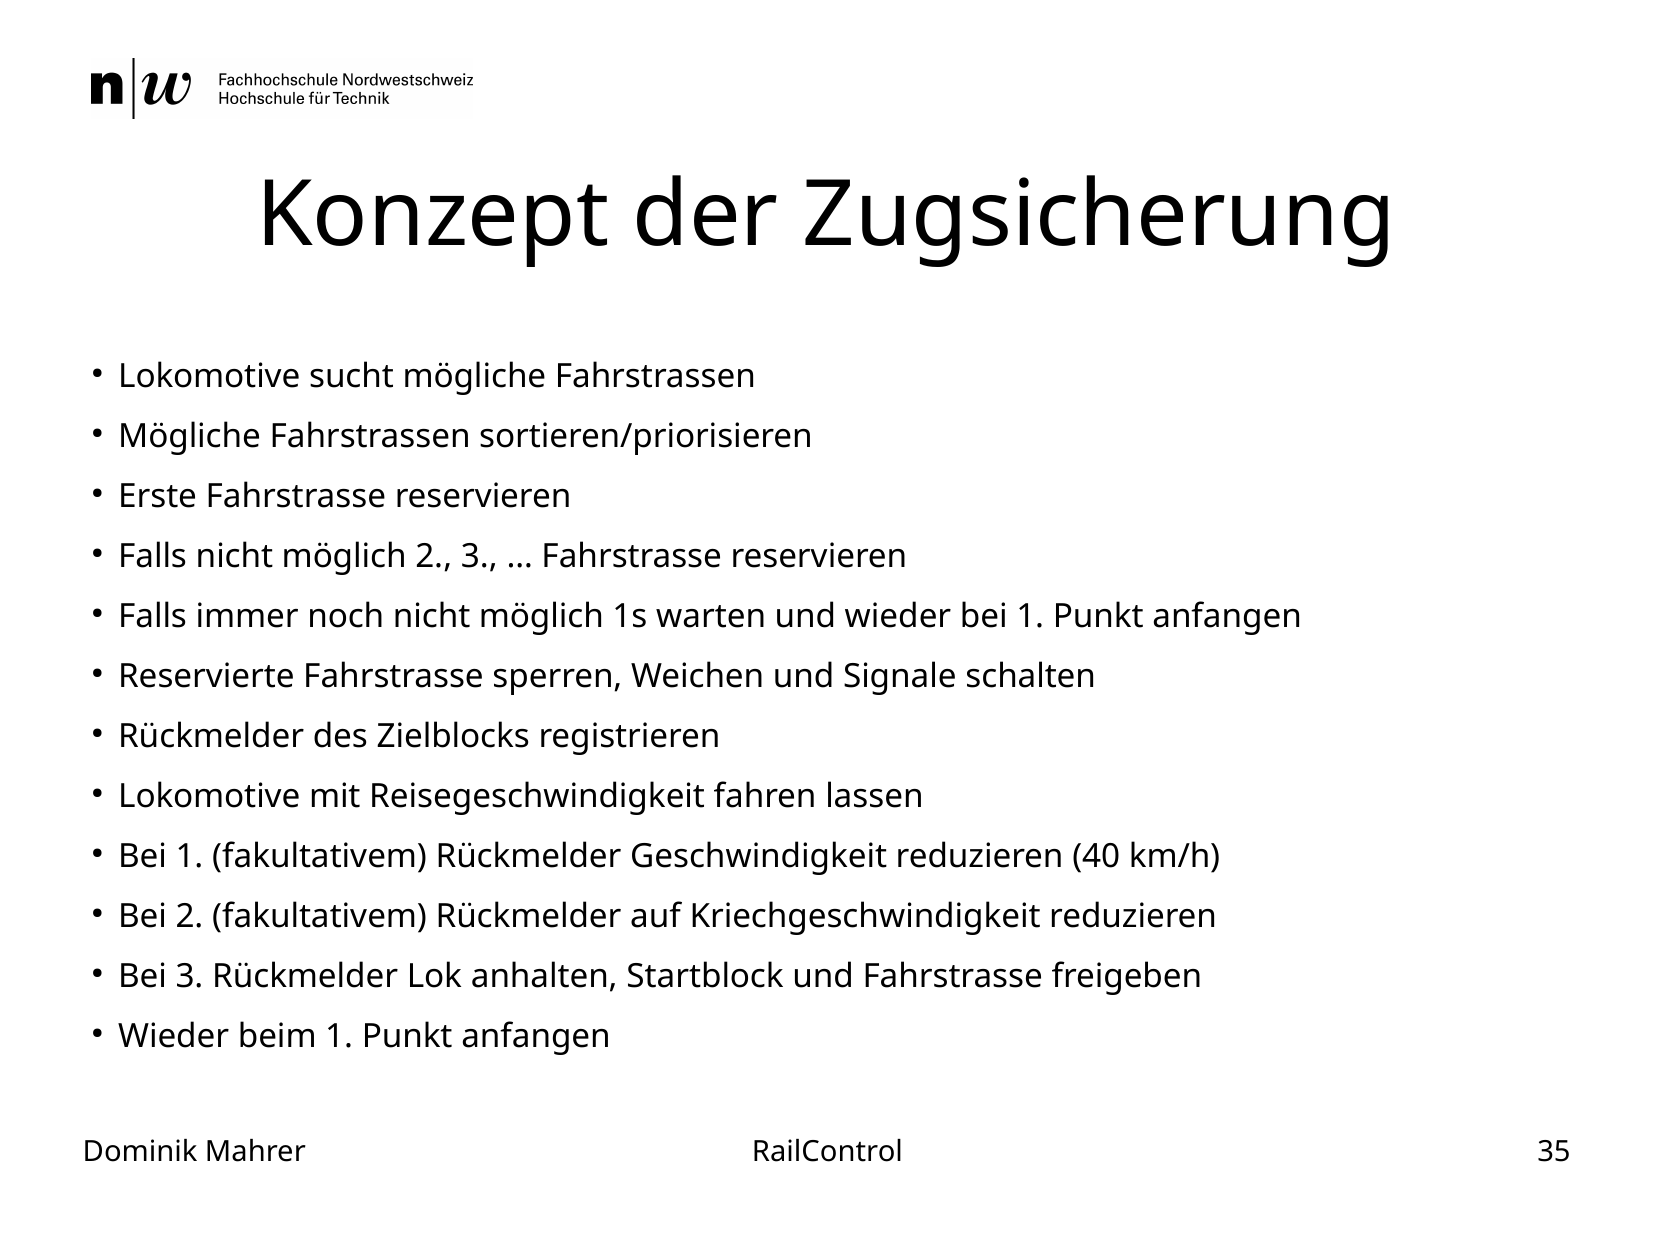

# Konzept der Zugsicherung
Lokomotive sucht mögliche Fahrstrassen
Mögliche Fahrstrassen sortieren/priorisieren
Erste Fahrstrasse reservieren
Falls nicht möglich 2., 3., … Fahrstrasse reservieren
Falls immer noch nicht möglich 1s warten und wieder bei 1. Punkt anfangen
Reservierte Fahrstrasse sperren, Weichen und Signale schalten
Rückmelder des Zielblocks registrieren
Lokomotive mit Reisegeschwindigkeit fahren lassen
Bei 1. (fakultativem) Rückmelder Geschwindigkeit reduzieren (40 km/h)
Bei 2. (fakultativem) Rückmelder auf Kriechgeschwindigkeit reduzieren
Bei 3. Rückmelder Lok anhalten, Startblock und Fahrstrasse freigeben
Wieder beim 1. Punkt anfangen
Dominik Mahrer
RailControl
35